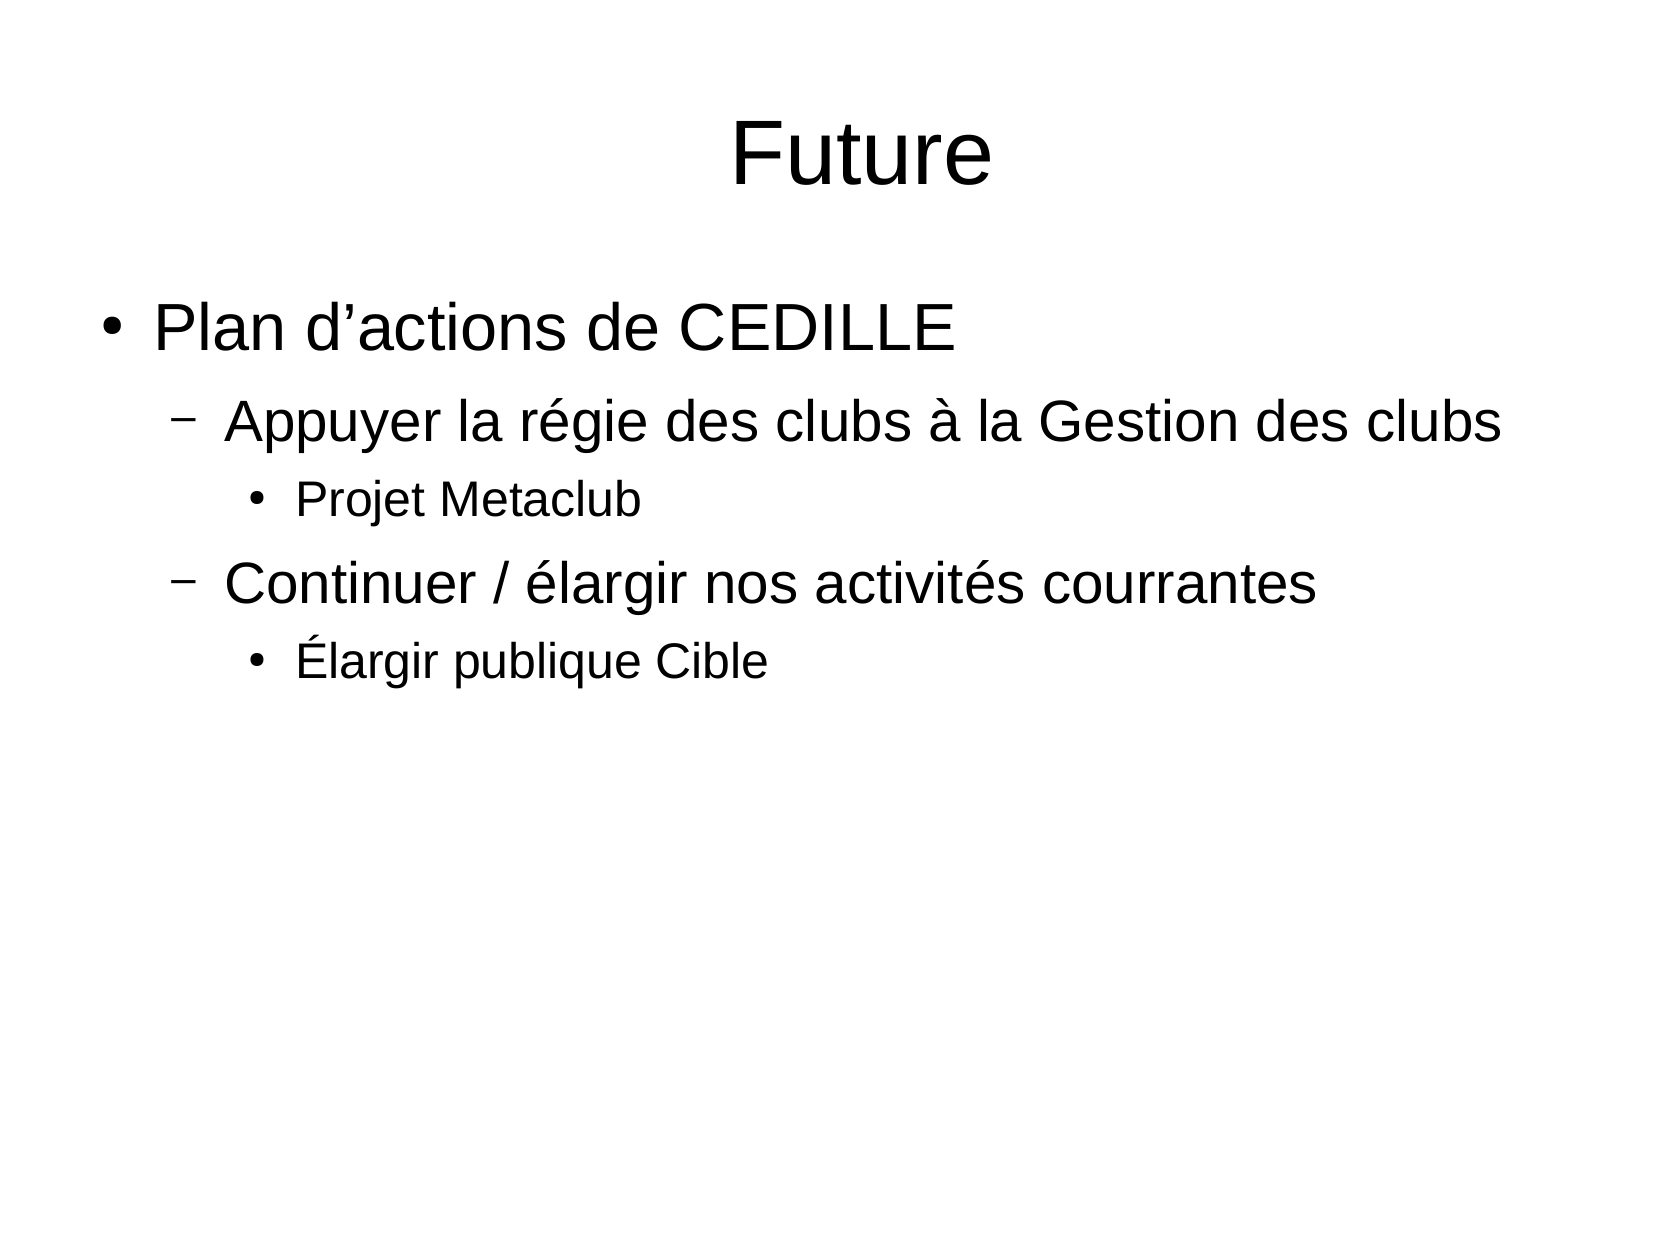

# Future
Plan d’actions de CEDILLE
Appuyer la régie des clubs à la Gestion des clubs
Projet Metaclub
Continuer / élargir nos activités courrantes
Élargir publique Cible